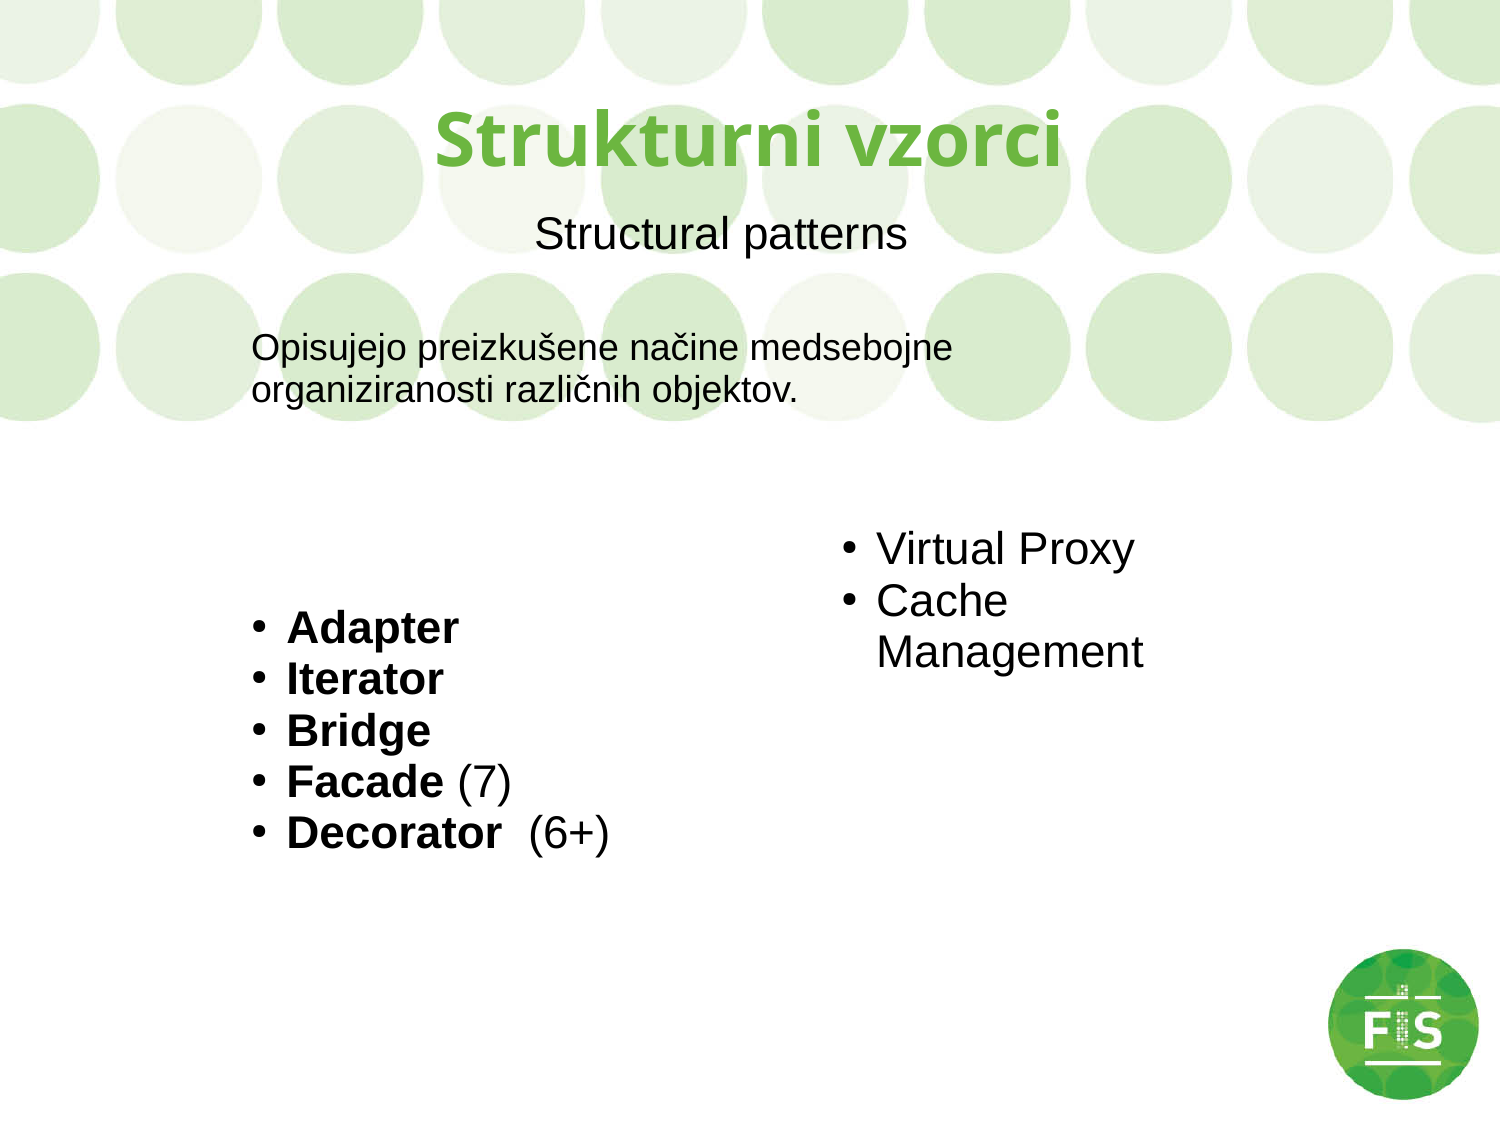

# Strukturni vzorci
Structural patterns
Opisujejo preizkušene načine medsebojne organiziranosti različnih objektov.
Virtual Proxy
Cache Management
Adapter
Iterator
Bridge
Facade (7)
Decorator (6+)